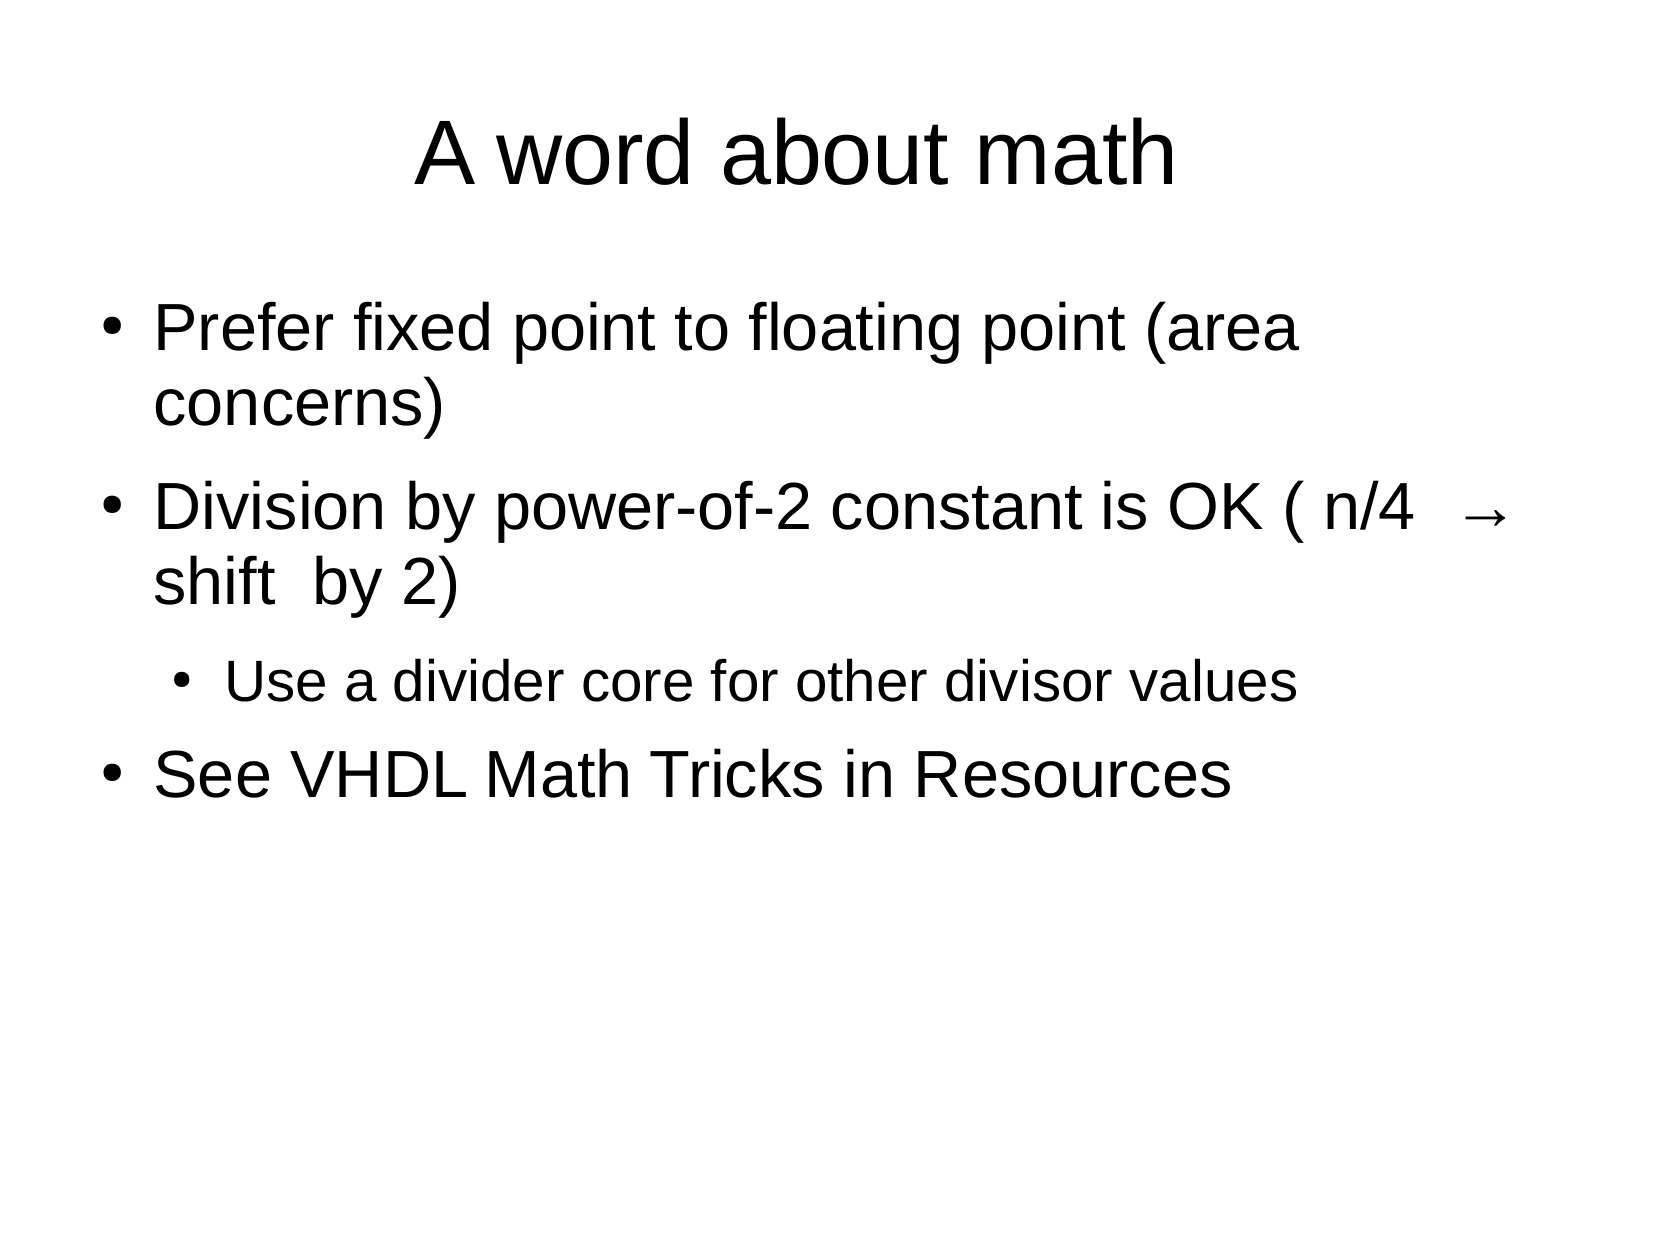

# A word about math
Prefer fixed point to floating point (area concerns)
Division by power-of-2 constant is OK ( n/4 → shift by 2)
Use a divider core for other divisor values
See VHDL Math Tricks in Resources